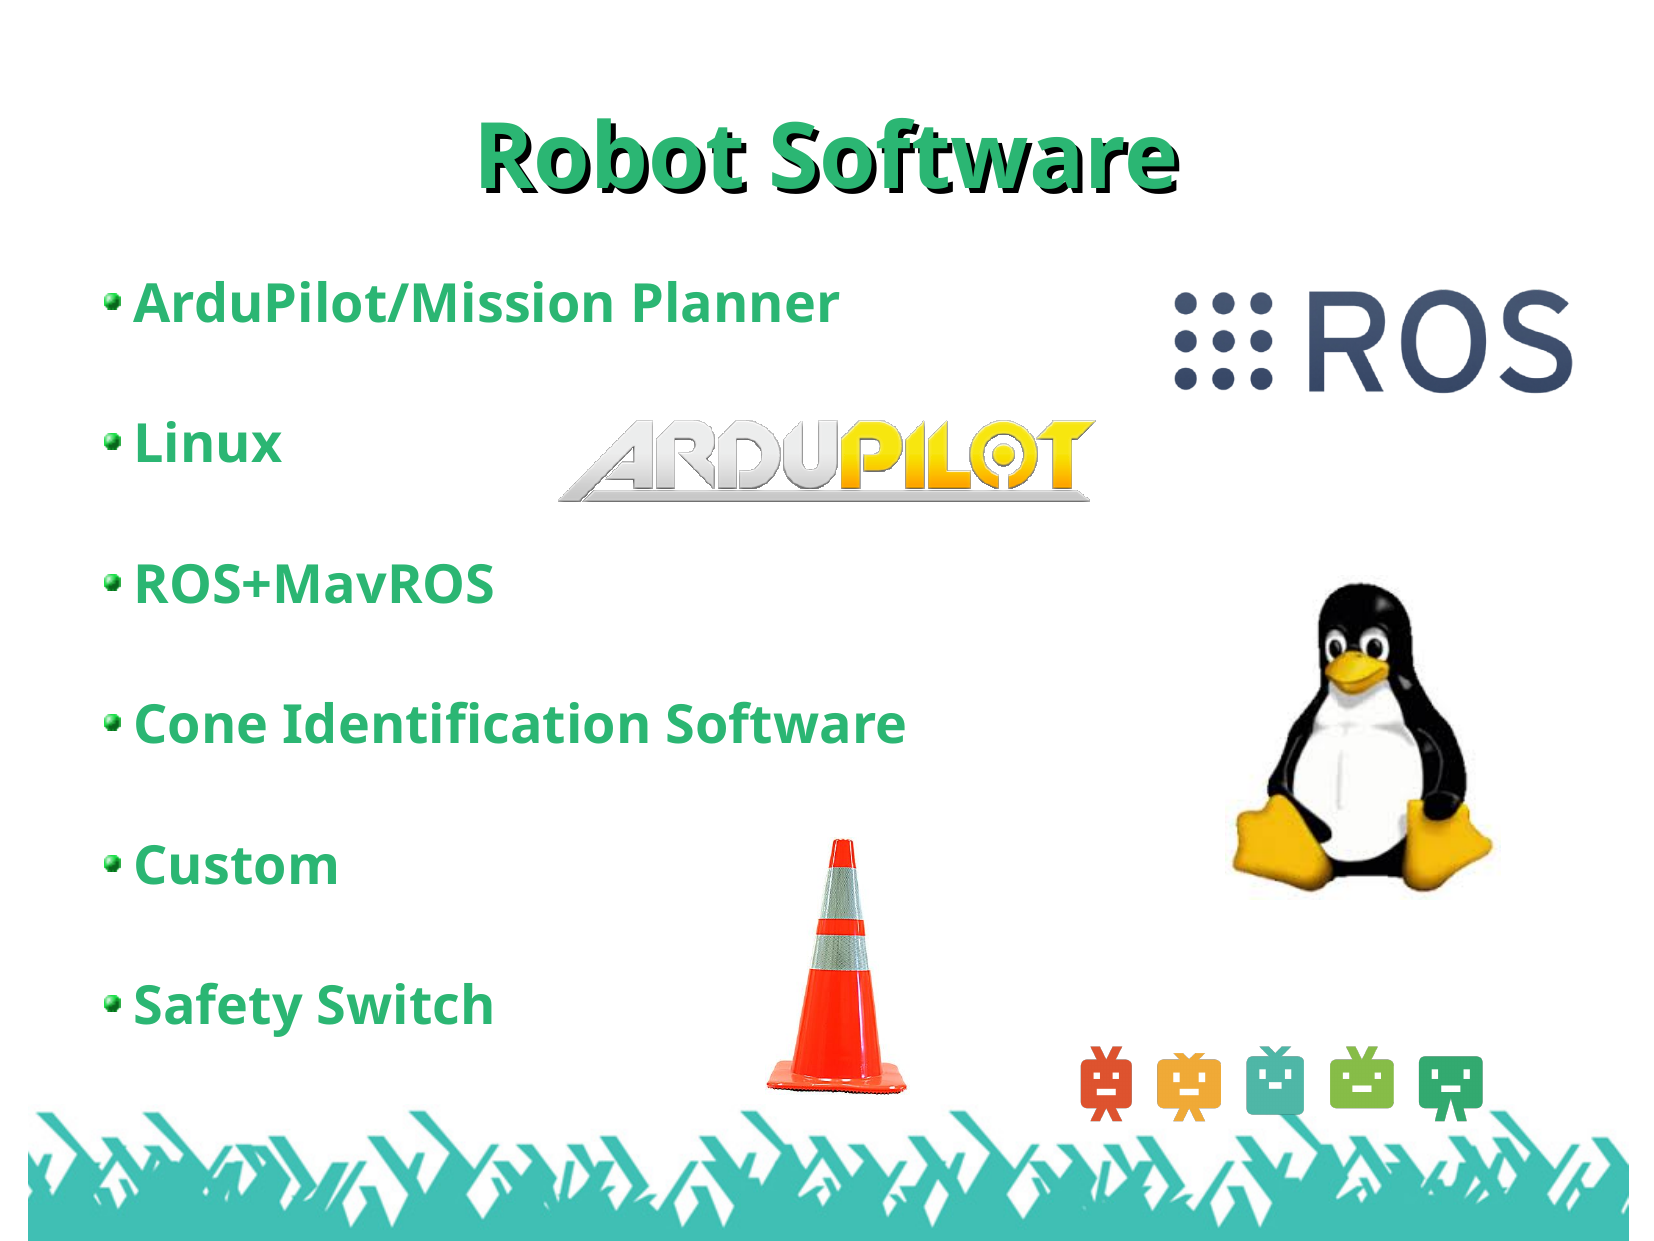

# Robot Software
ArduPilot/Mission Planner
Linux
ROS+MavROS
Cone Identification Software
Custom
Safety Switch